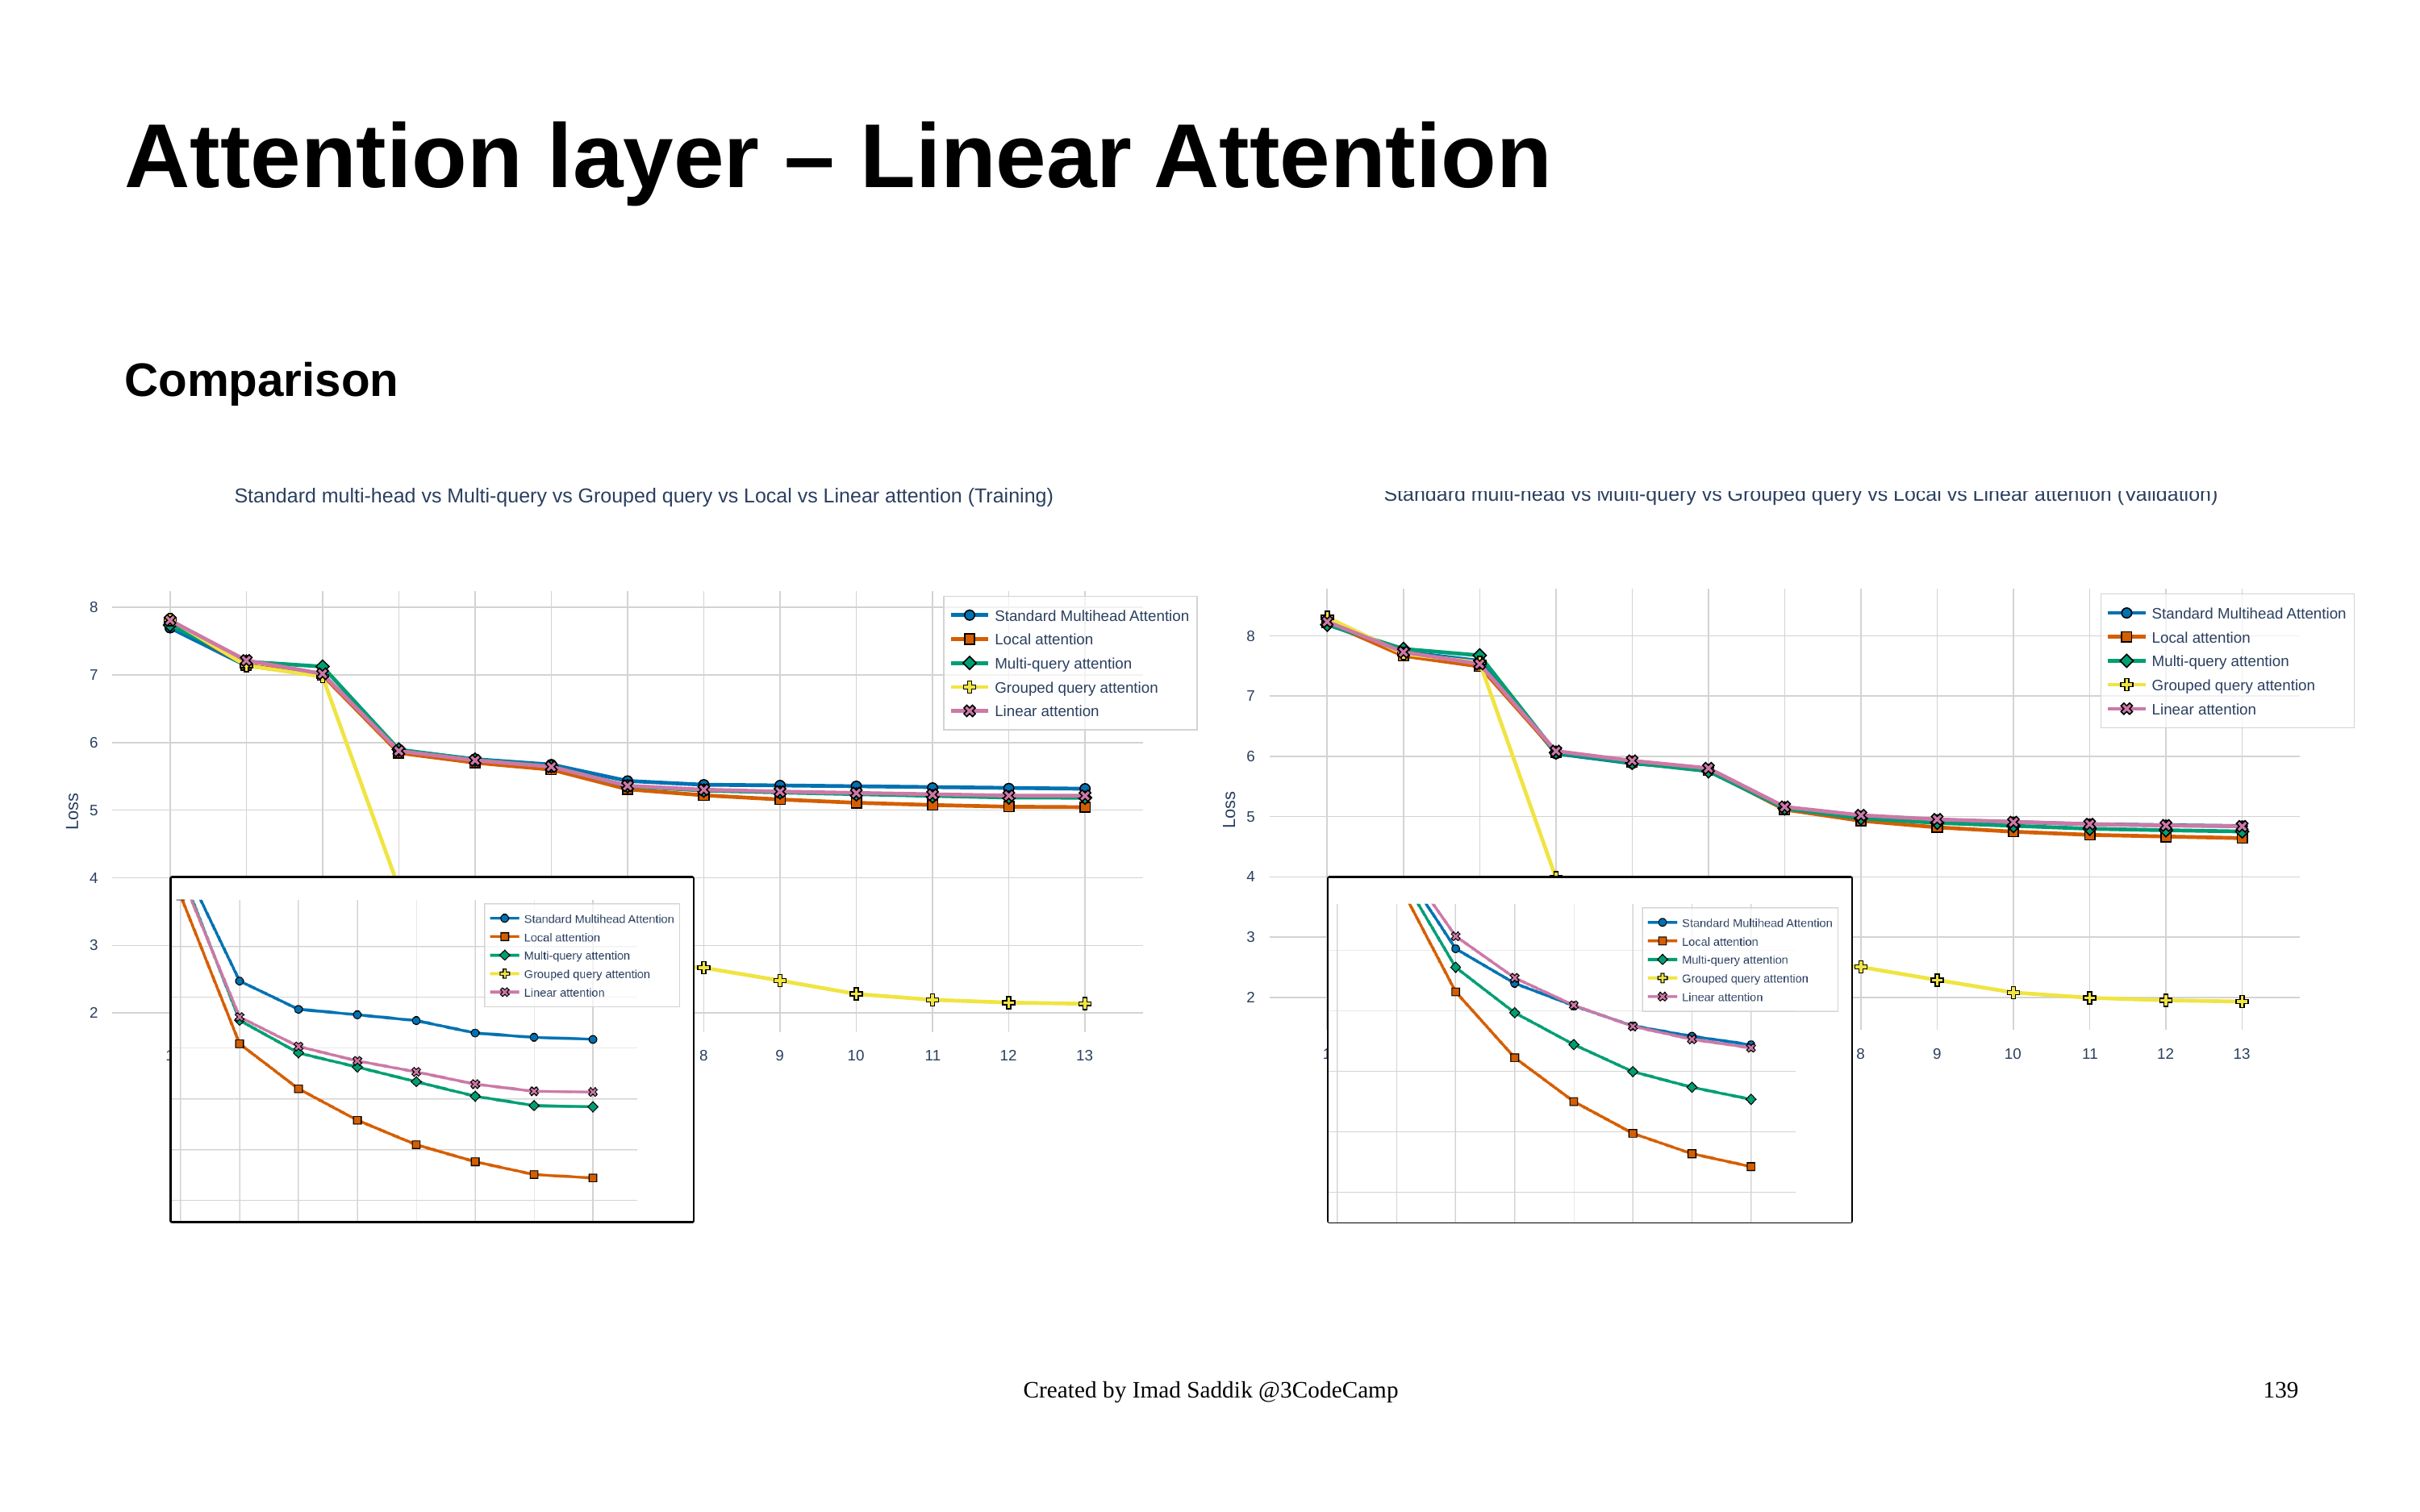

Attention layer – Linear Attention
Comparison
Created by Imad Saddik @3CodeCamp
139